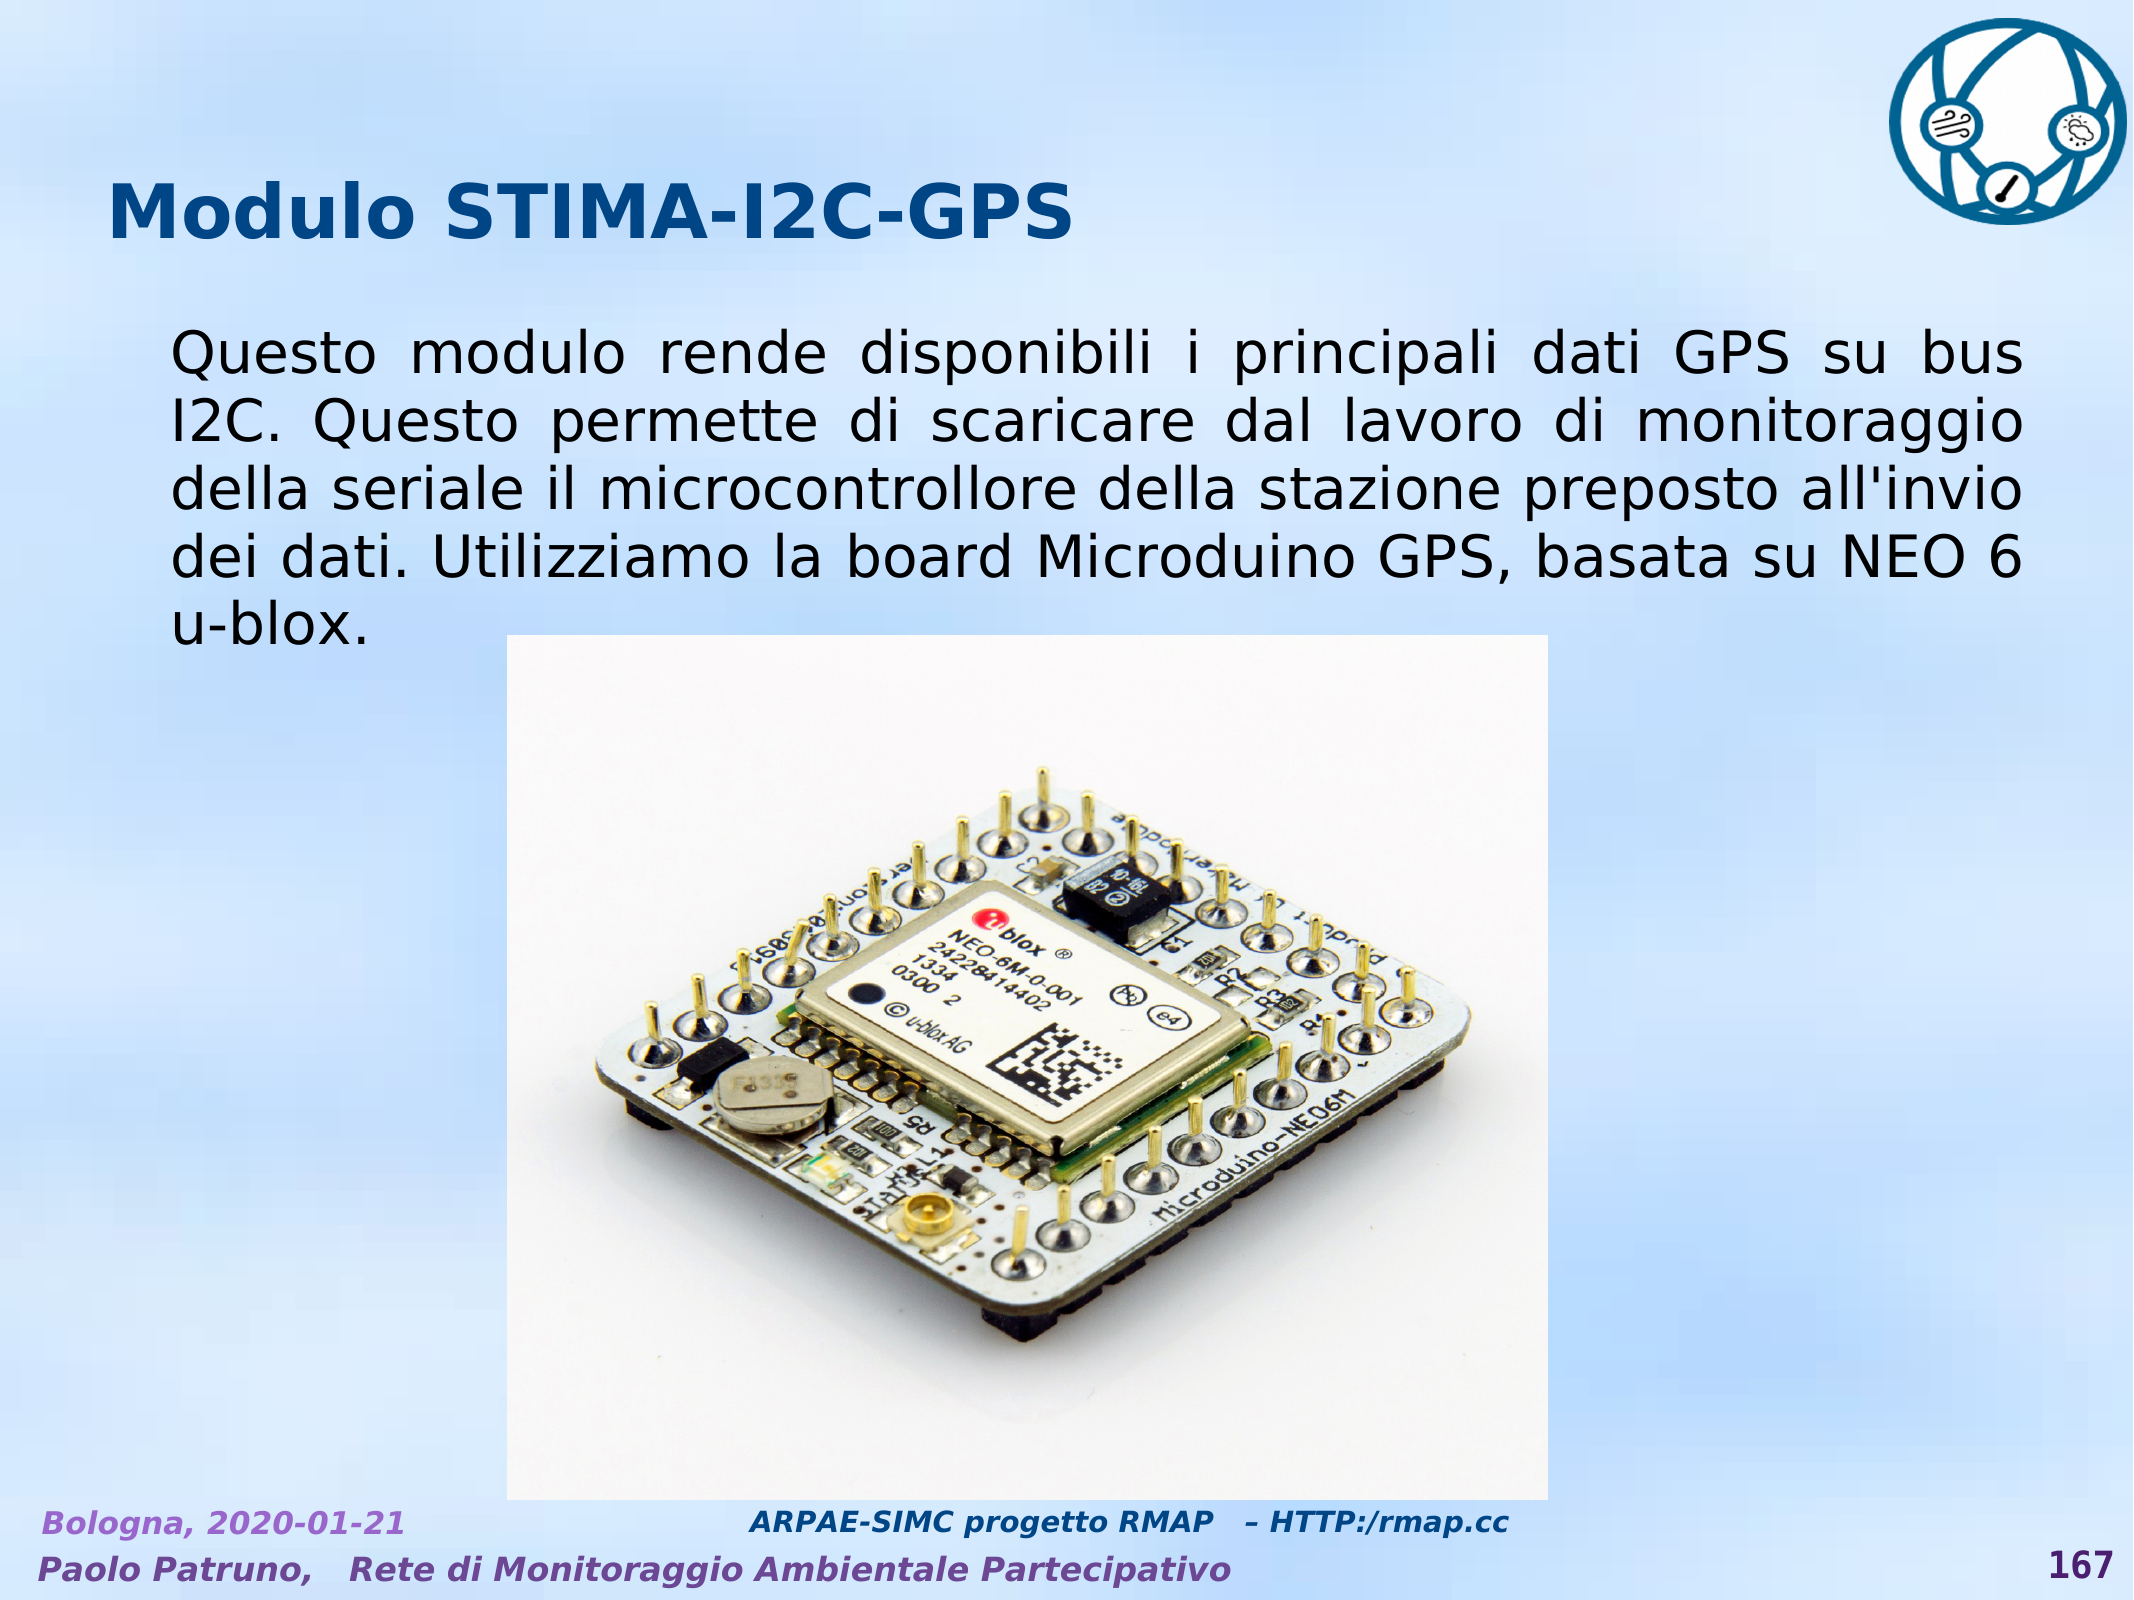

# Modulo STIMA-I2C-GPS
Questo modulo rende disponibili i principali dati GPS su bus I2C. Questo permette di scaricare dal lavoro di monitoraggio della seriale il microcontrollore della stazione preposto all'invio dei dati. Utilizziamo la board Microduino GPS, basata su NEO 6 u-blox.